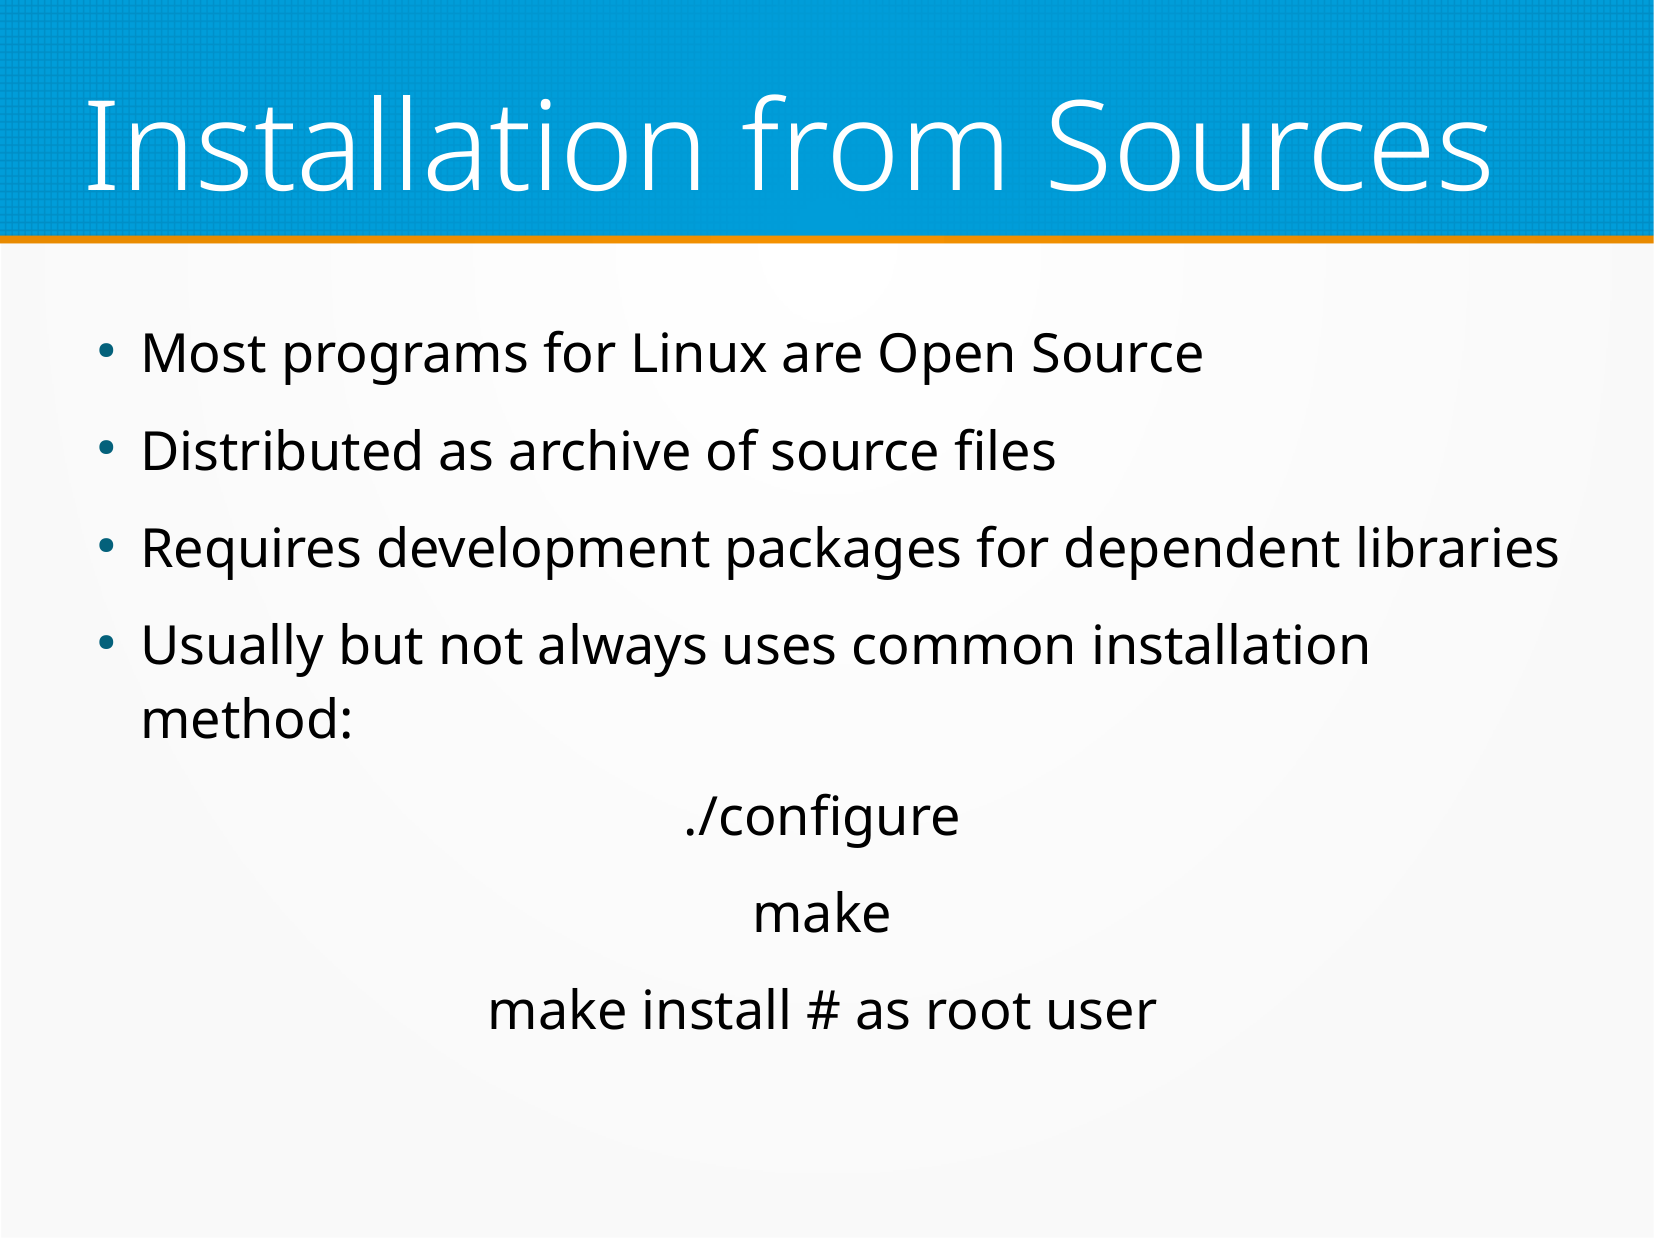

# Installation from Sources
Most programs for Linux are Open Source
Distributed as archive of source files
Requires development packages for dependent libraries
Usually but not always uses common installation method:
./configure
make
make install # as root user